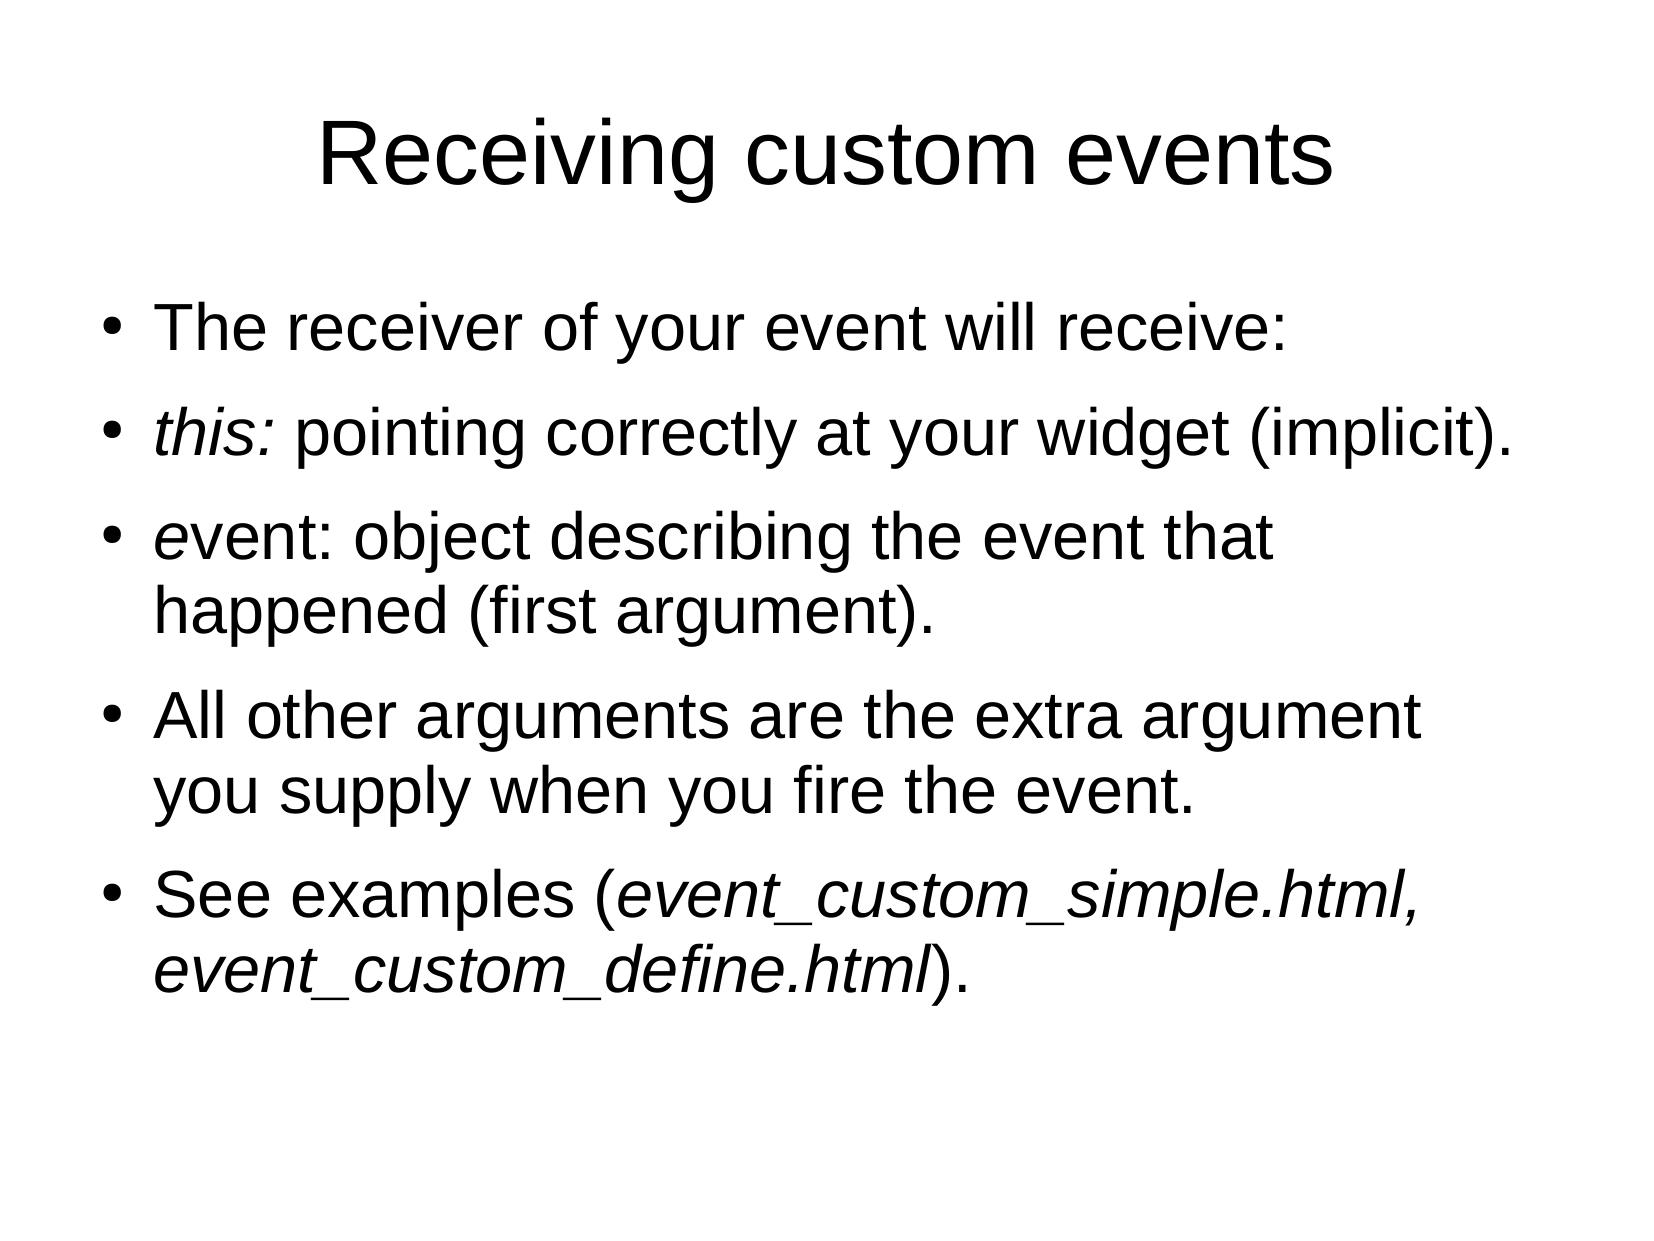

# Receiving custom events
The receiver of your event will receive:
this: pointing correctly at your widget (implicit).
event: object describing the event that happened (first argument).
All other arguments are the extra argument you supply when you fire the event.
See examples (event_custom_simple.html, event_custom_define.html).